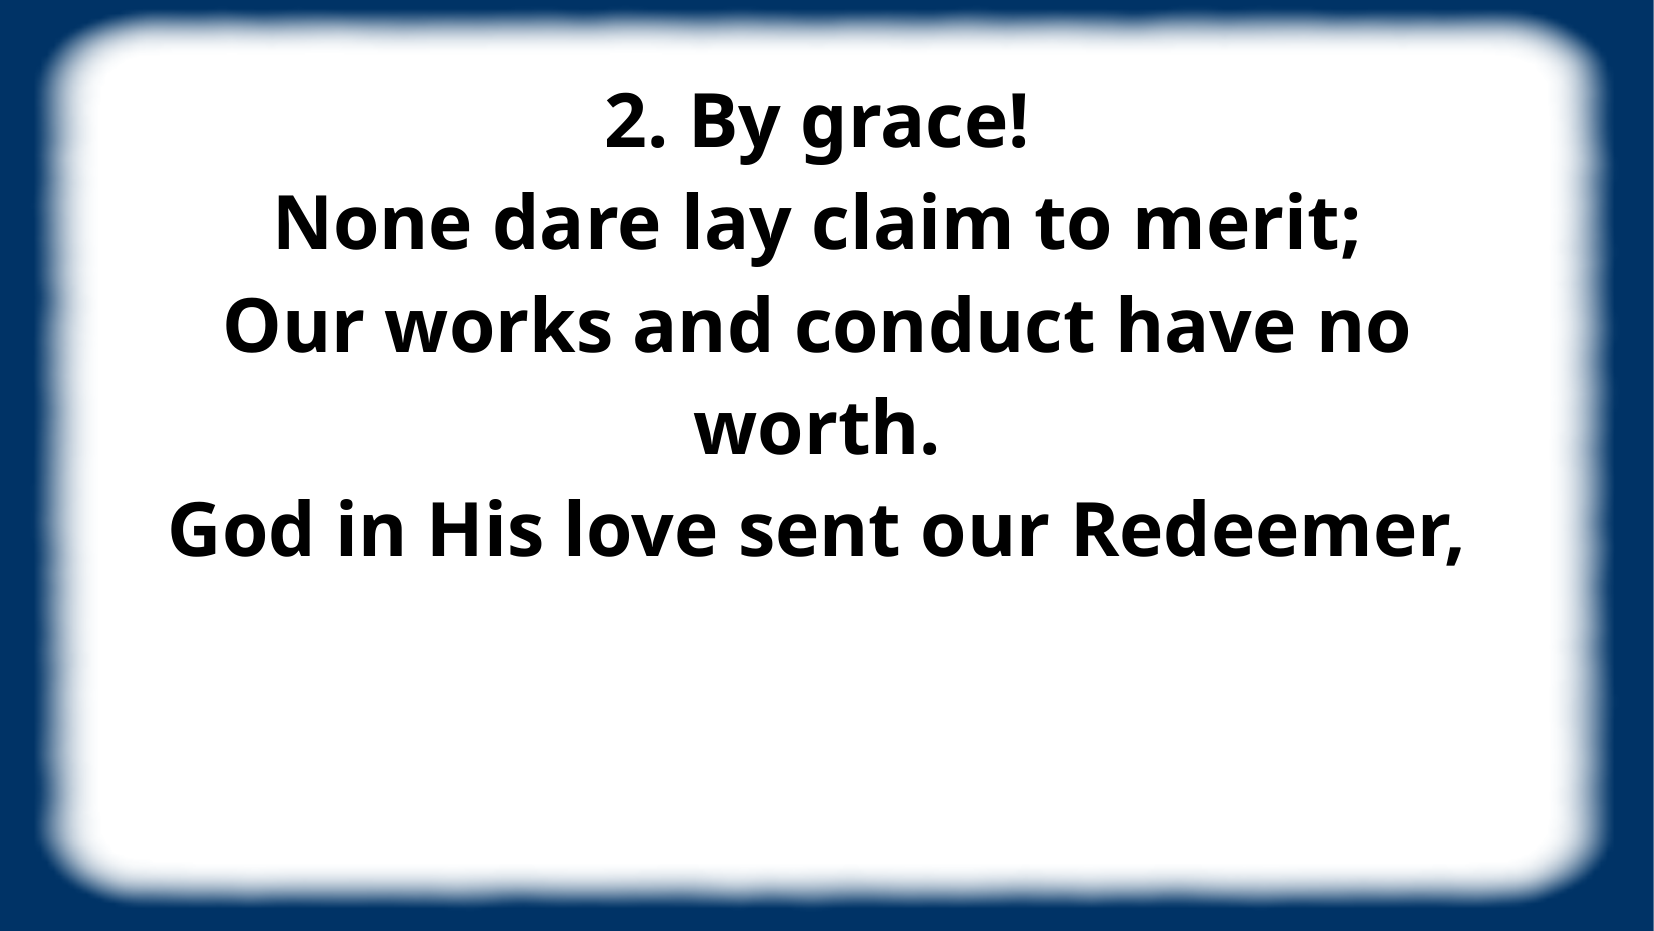

2. By grace!
None dare lay claim to merit;
Our works and conduct have no worth.
God in His love sent our Redeemer,